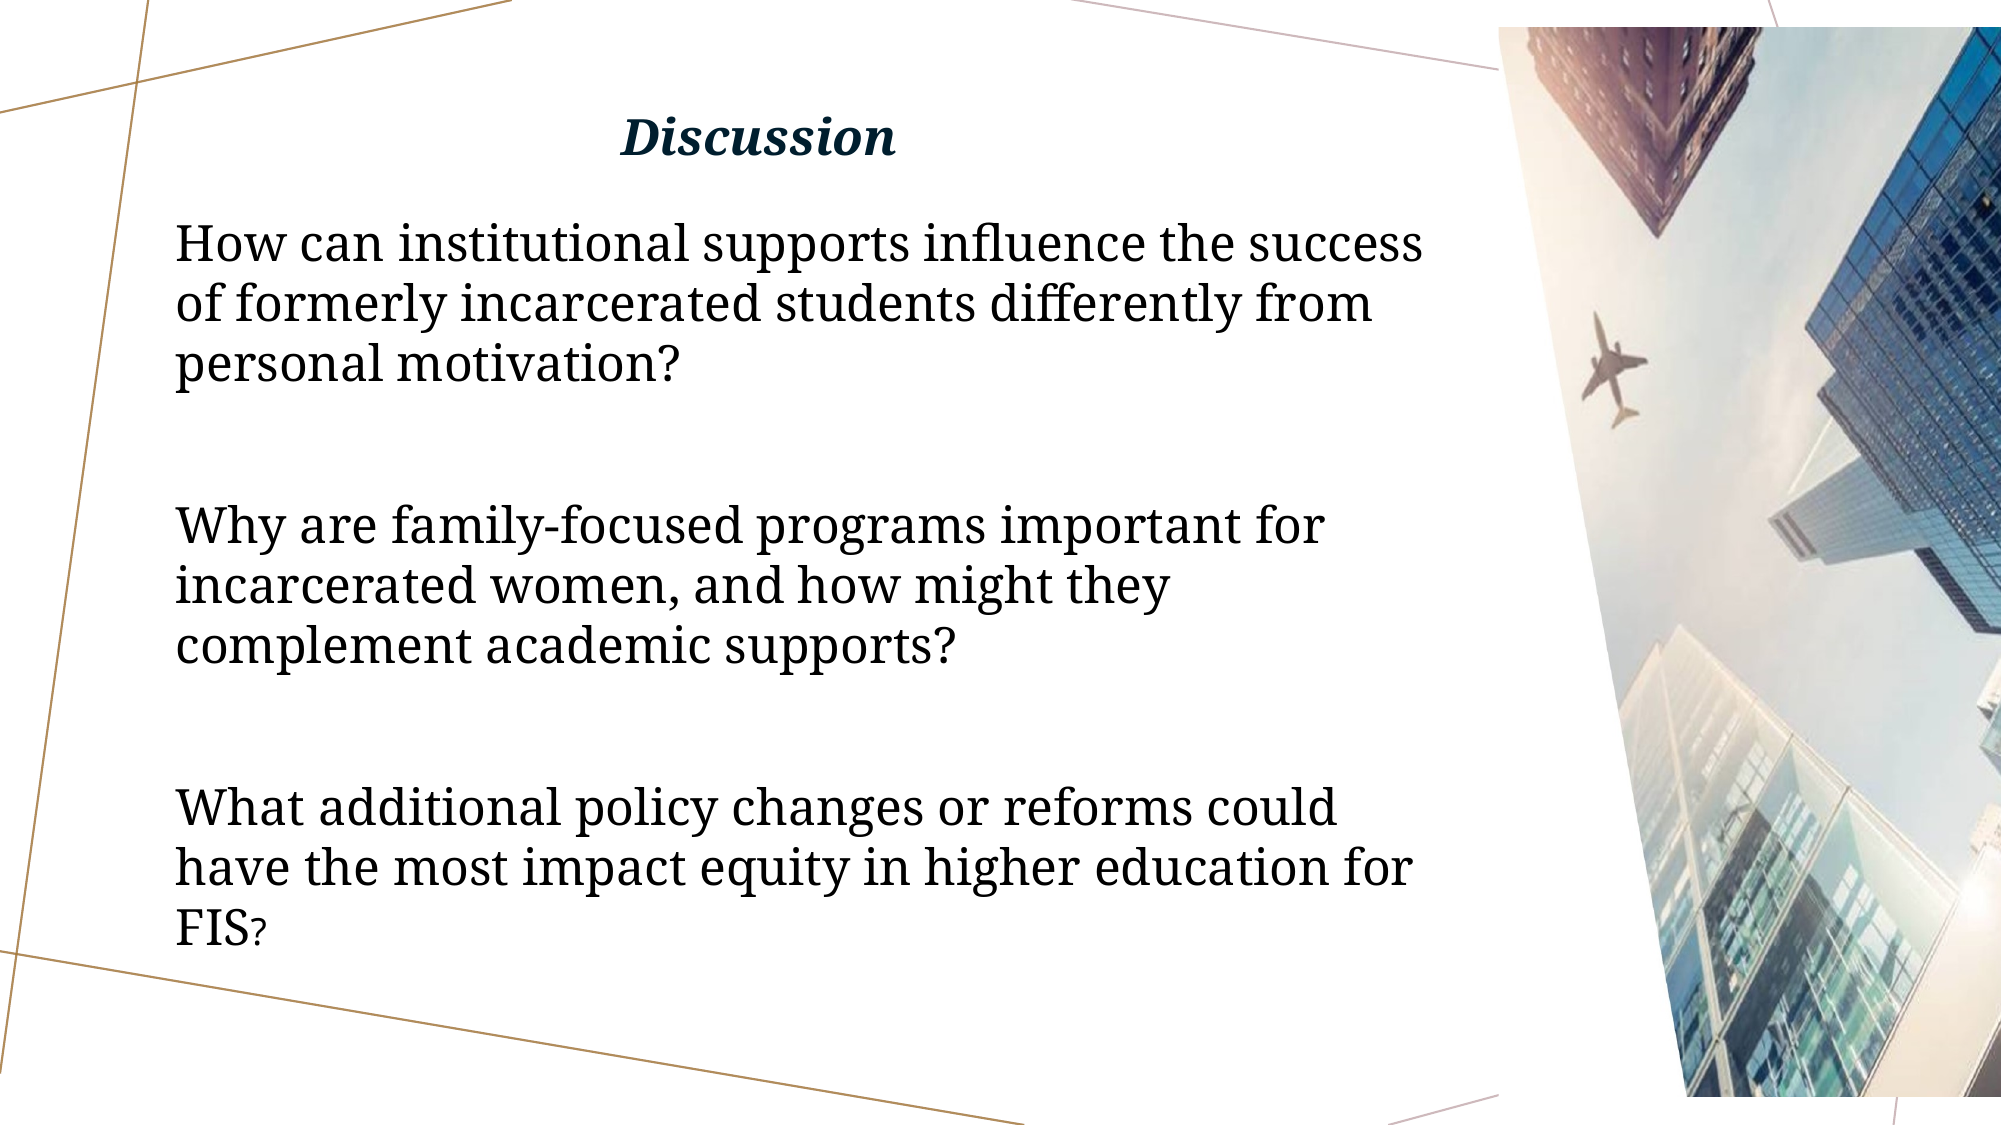

# Discussion
How can institutional supports influence the success of formerly incarcerated students differently from personal motivation?
Why are family-focused programs important for incarcerated women, and how might they complement academic supports?
What additional policy changes or reforms could have the most impact equity in higher education for FIS?